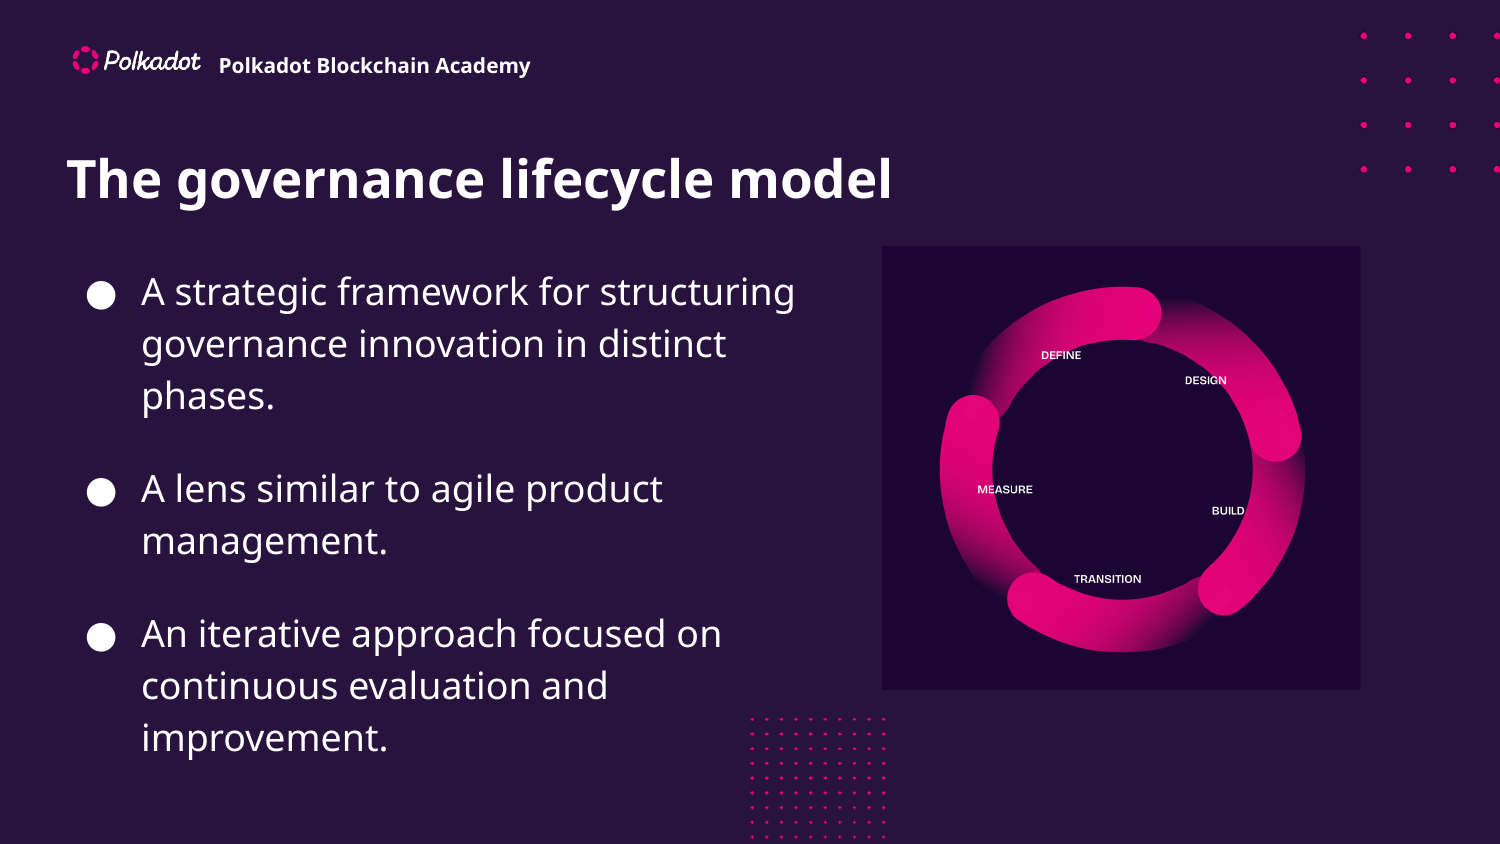

# The governance lifecycle model
A strategic framework for structuring governance innovation in distinct phases.
A lens similar to agile product management.
An iterative approach focused on continuous evaluation and improvement.